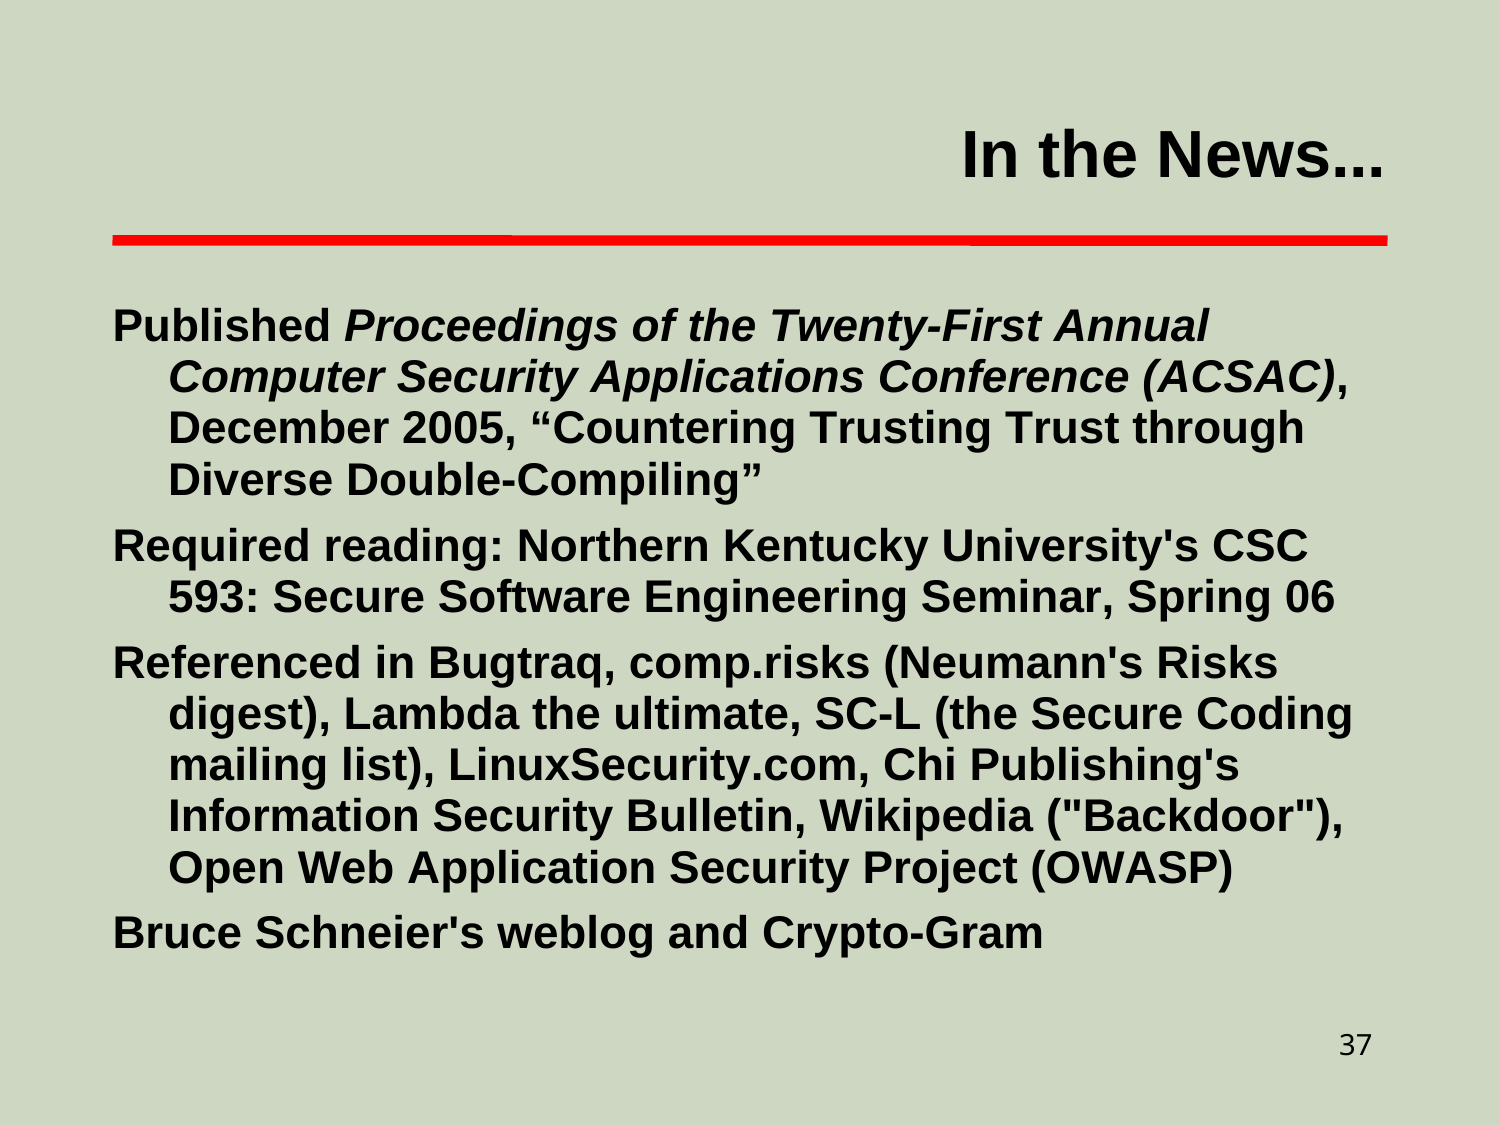

# In the News...
Published Proceedings of the Twenty-First Annual Computer Security Applications Conference (ACSAC), December 2005, “Countering Trusting Trust through Diverse Double-Compiling”
Required reading: Northern Kentucky University's CSC 593: Secure Software Engineering Seminar, Spring 06
Referenced in Bugtraq, comp.risks (Neumann's Risks digest), Lambda the ultimate, SC-L (the Secure Coding mailing list), LinuxSecurity.com, Chi Publishing's Information Security Bulletin, Wikipedia ("Backdoor"), Open Web Application Security Project (OWASP)
Bruce Schneier's weblog and Crypto-Gram